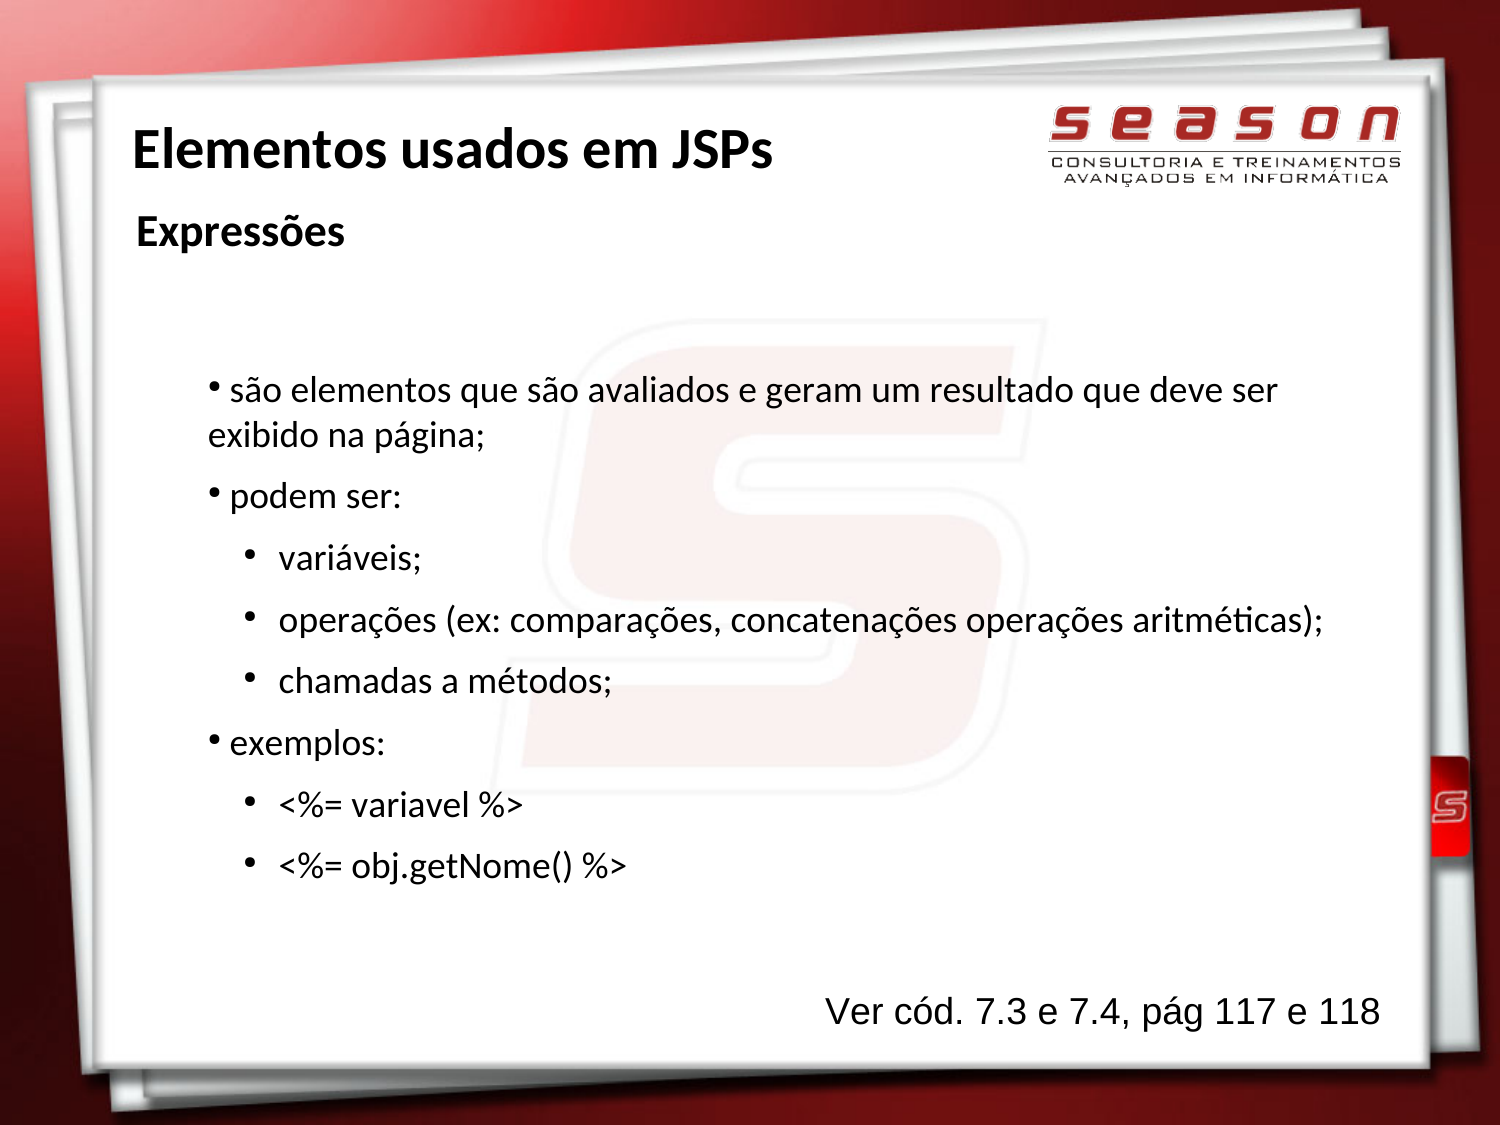

# Elementos usados em JSPs
Expressões
 são elementos que são avaliados e geram um resultado que deve ser exibido na página;
 podem ser:
variáveis;
operações (ex: comparações, concatenações operações aritméticas);
chamadas a métodos;
 exemplos:
<%= variavel %>
<%= obj.getNome() %>
Ver cód. 7.3 e 7.4, pág 117 e 118